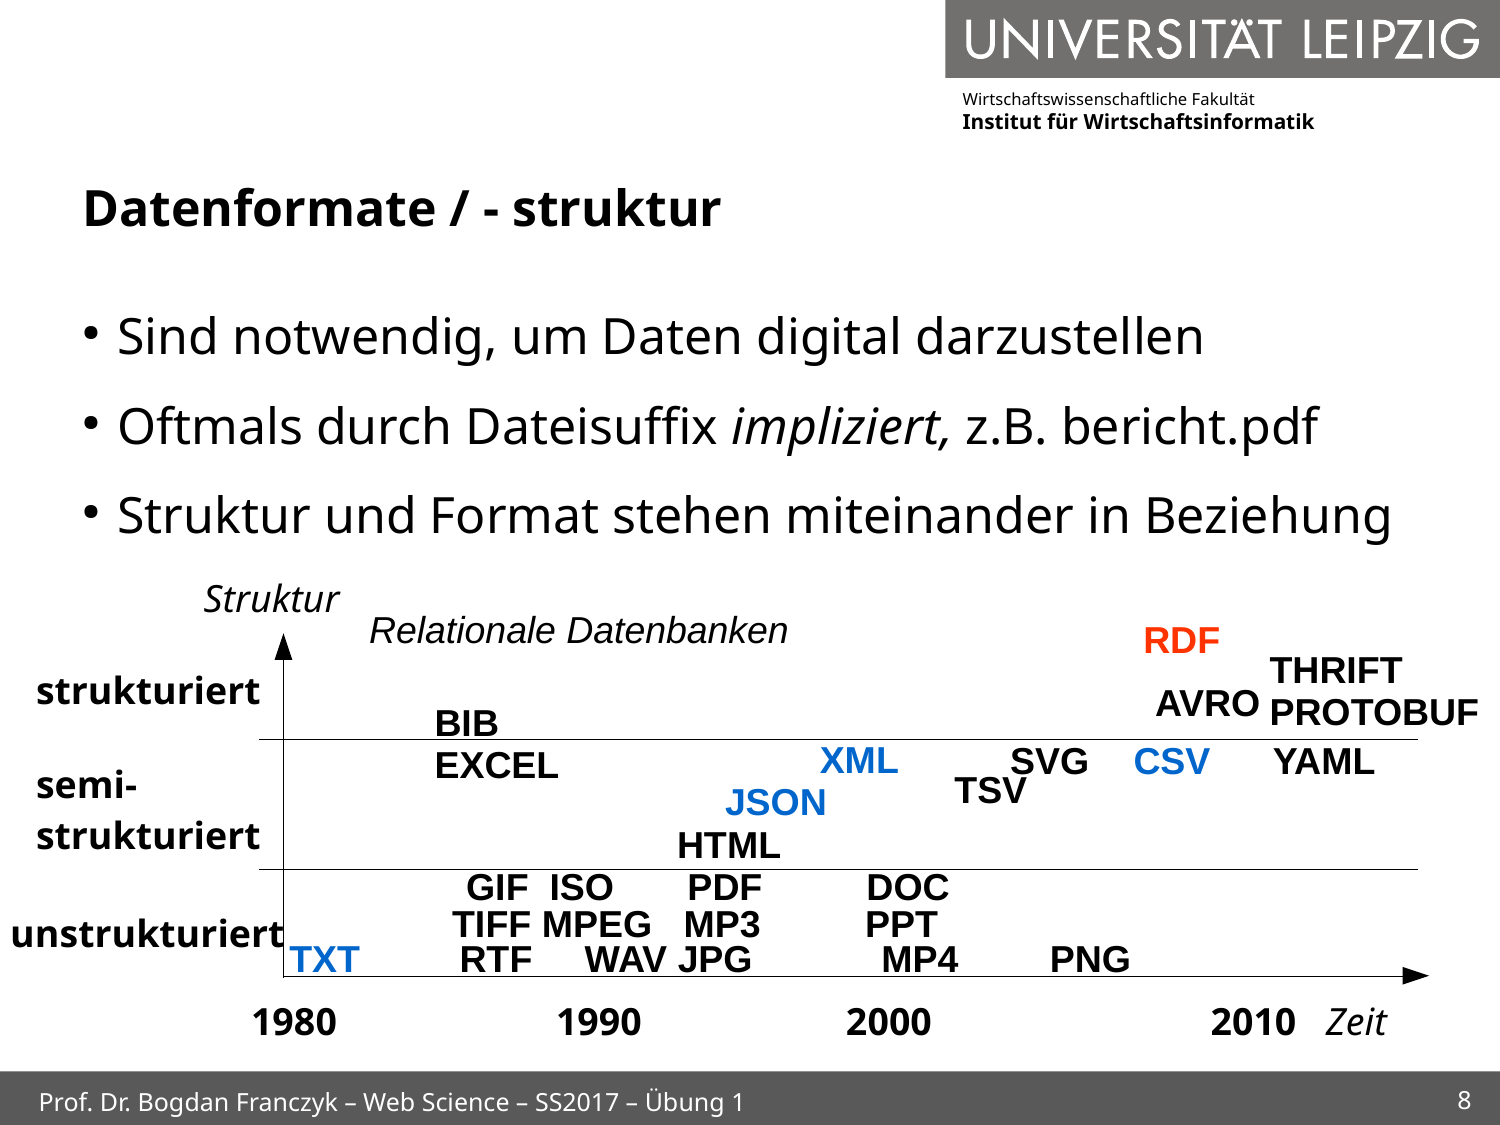

# Datenformate / - struktur
Sind notwendig, um Daten digital darzustellen
Oftmals durch Dateisuffix impliziert, z.B. bericht.pdf
Struktur und Format stehen miteinander in Beziehung
Struktur
Relationale Datenbanken
RDF
THRIFT
PROTOBUF
strukturiert
AVRO
BIB
EXCEL
	 XML
 JSON
SVG		 YAML
CSV
semi-
strukturiert
TSV
			 HTML
 GIF ISO PDF	 DOC
 TIFF MPEG MP3 PPT
unstrukturiert
TXT
 RTF WAV JPG 		 MP4	 PNG
1980			 1990 2000				2010 Zeit